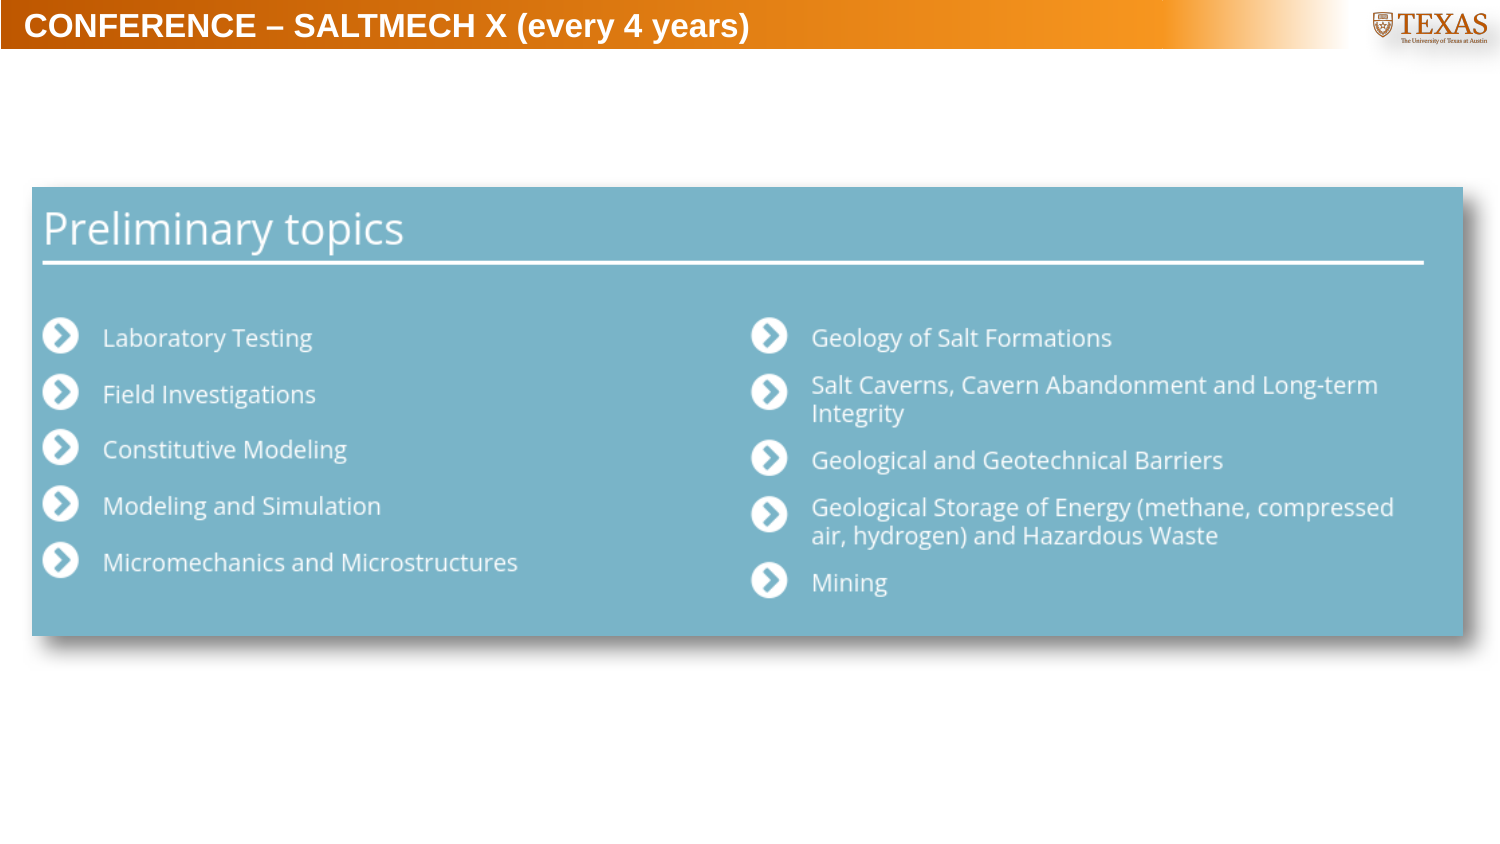

# CONFERENCE – SALTMECH X (every 4 years)